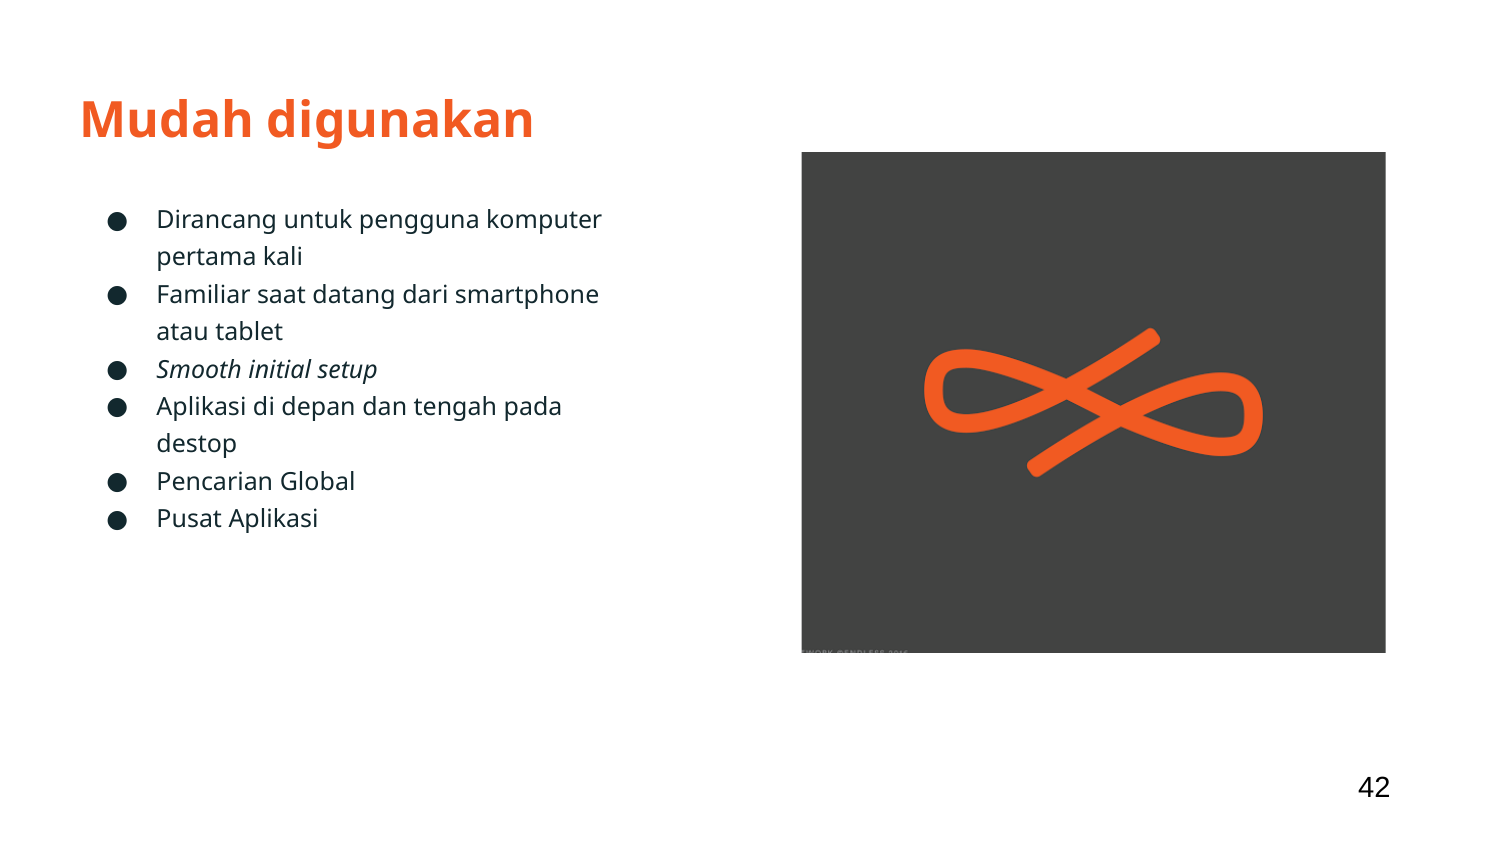

# Mudah digunakan
Dirancang untuk pengguna komputer pertama kali
Familiar saat datang dari smartphone atau tablet
Smooth initial setup
Aplikasi di depan dan tengah pada destop
Pencarian Global
Pusat Aplikasi